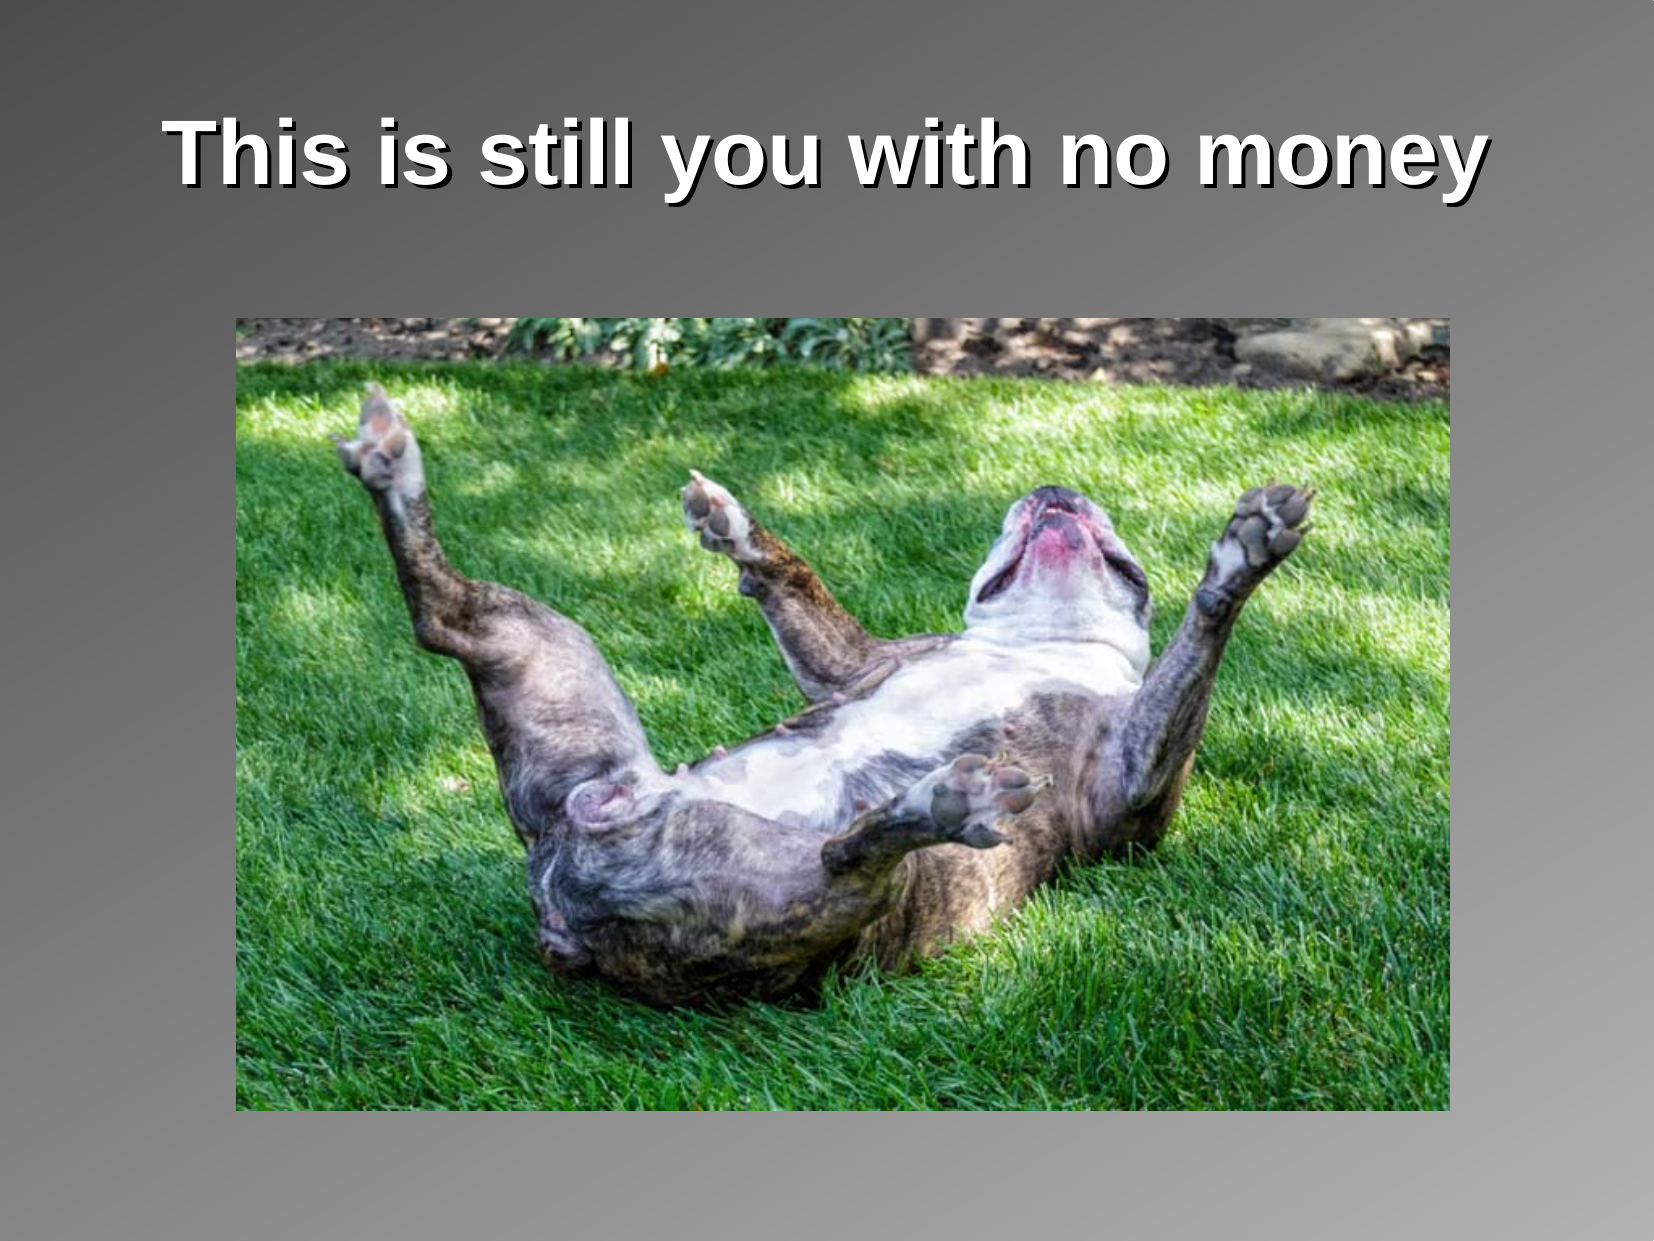

# This is still you with no money